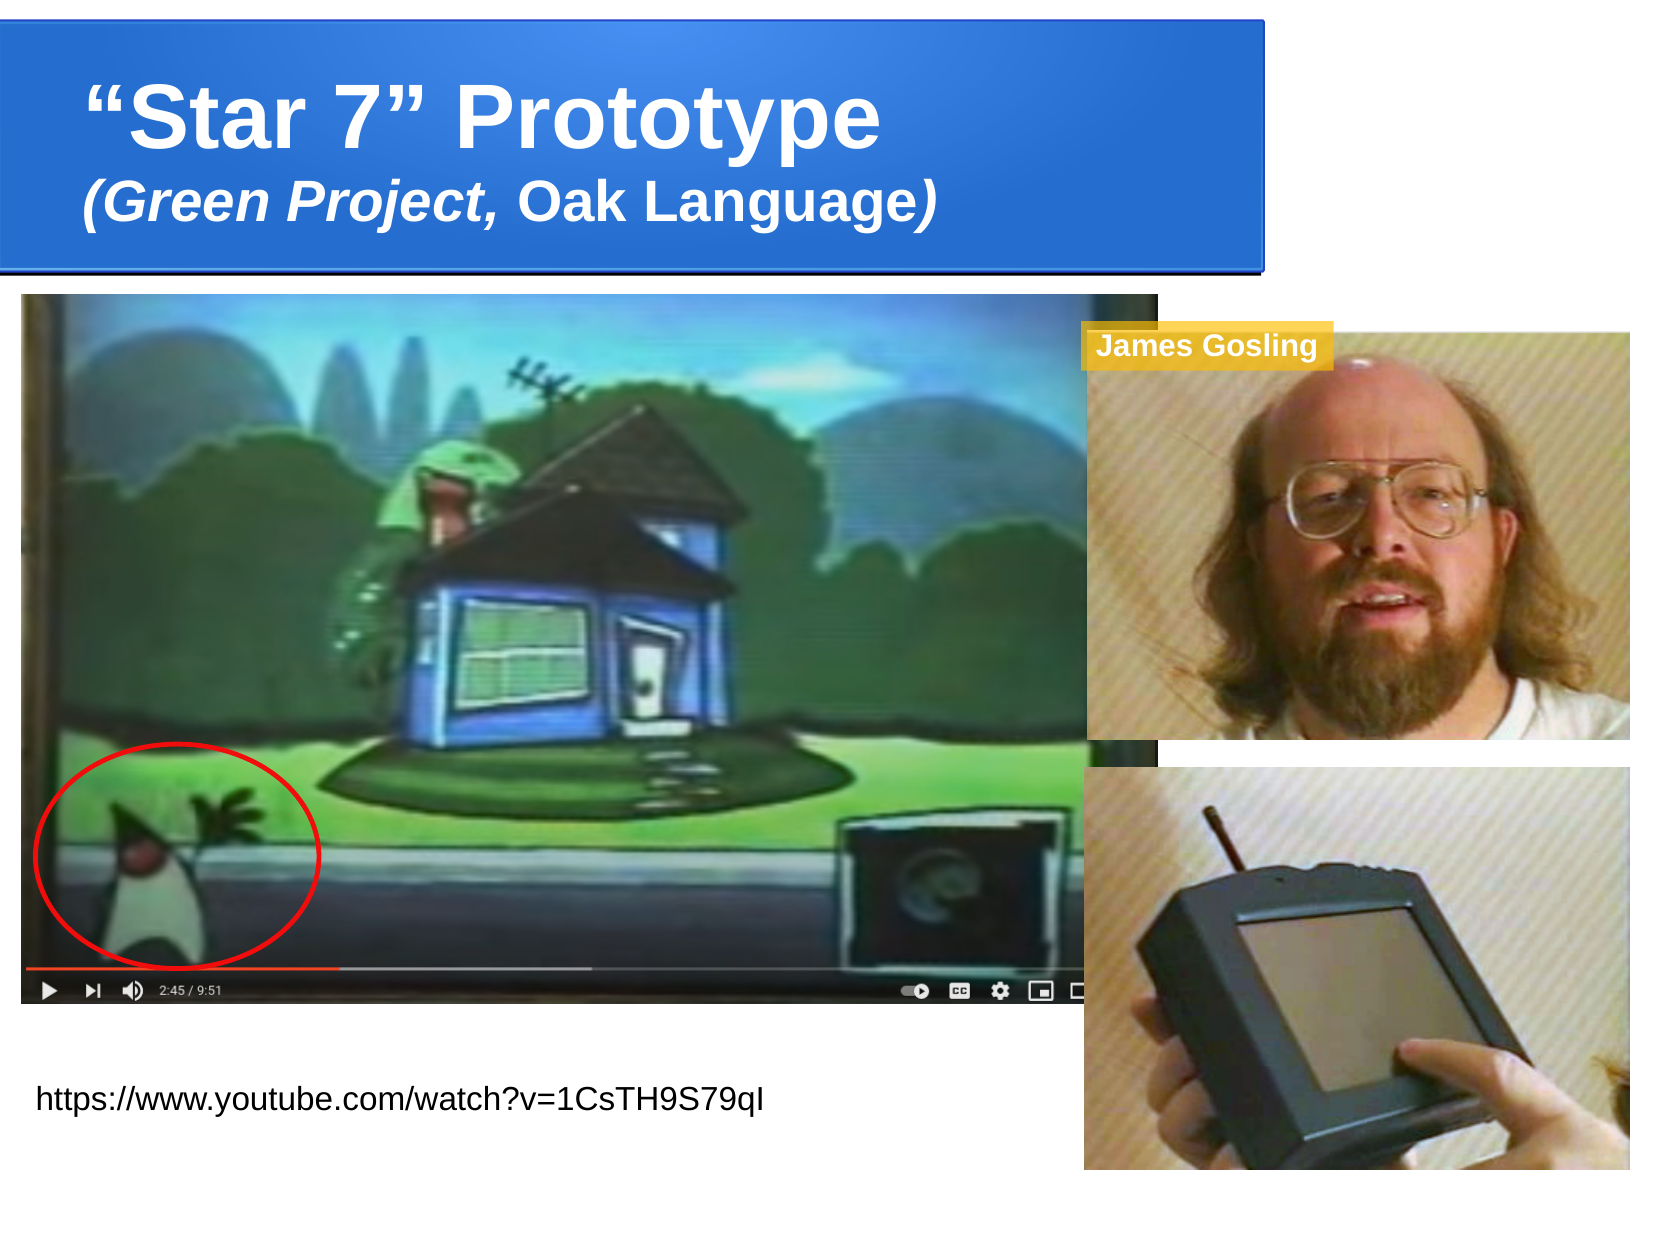

# “Star 7” Prototype (Green Project, Oak Language)
James Gosling
https://www.youtube.com/watch?v=1CsTH9S79qI